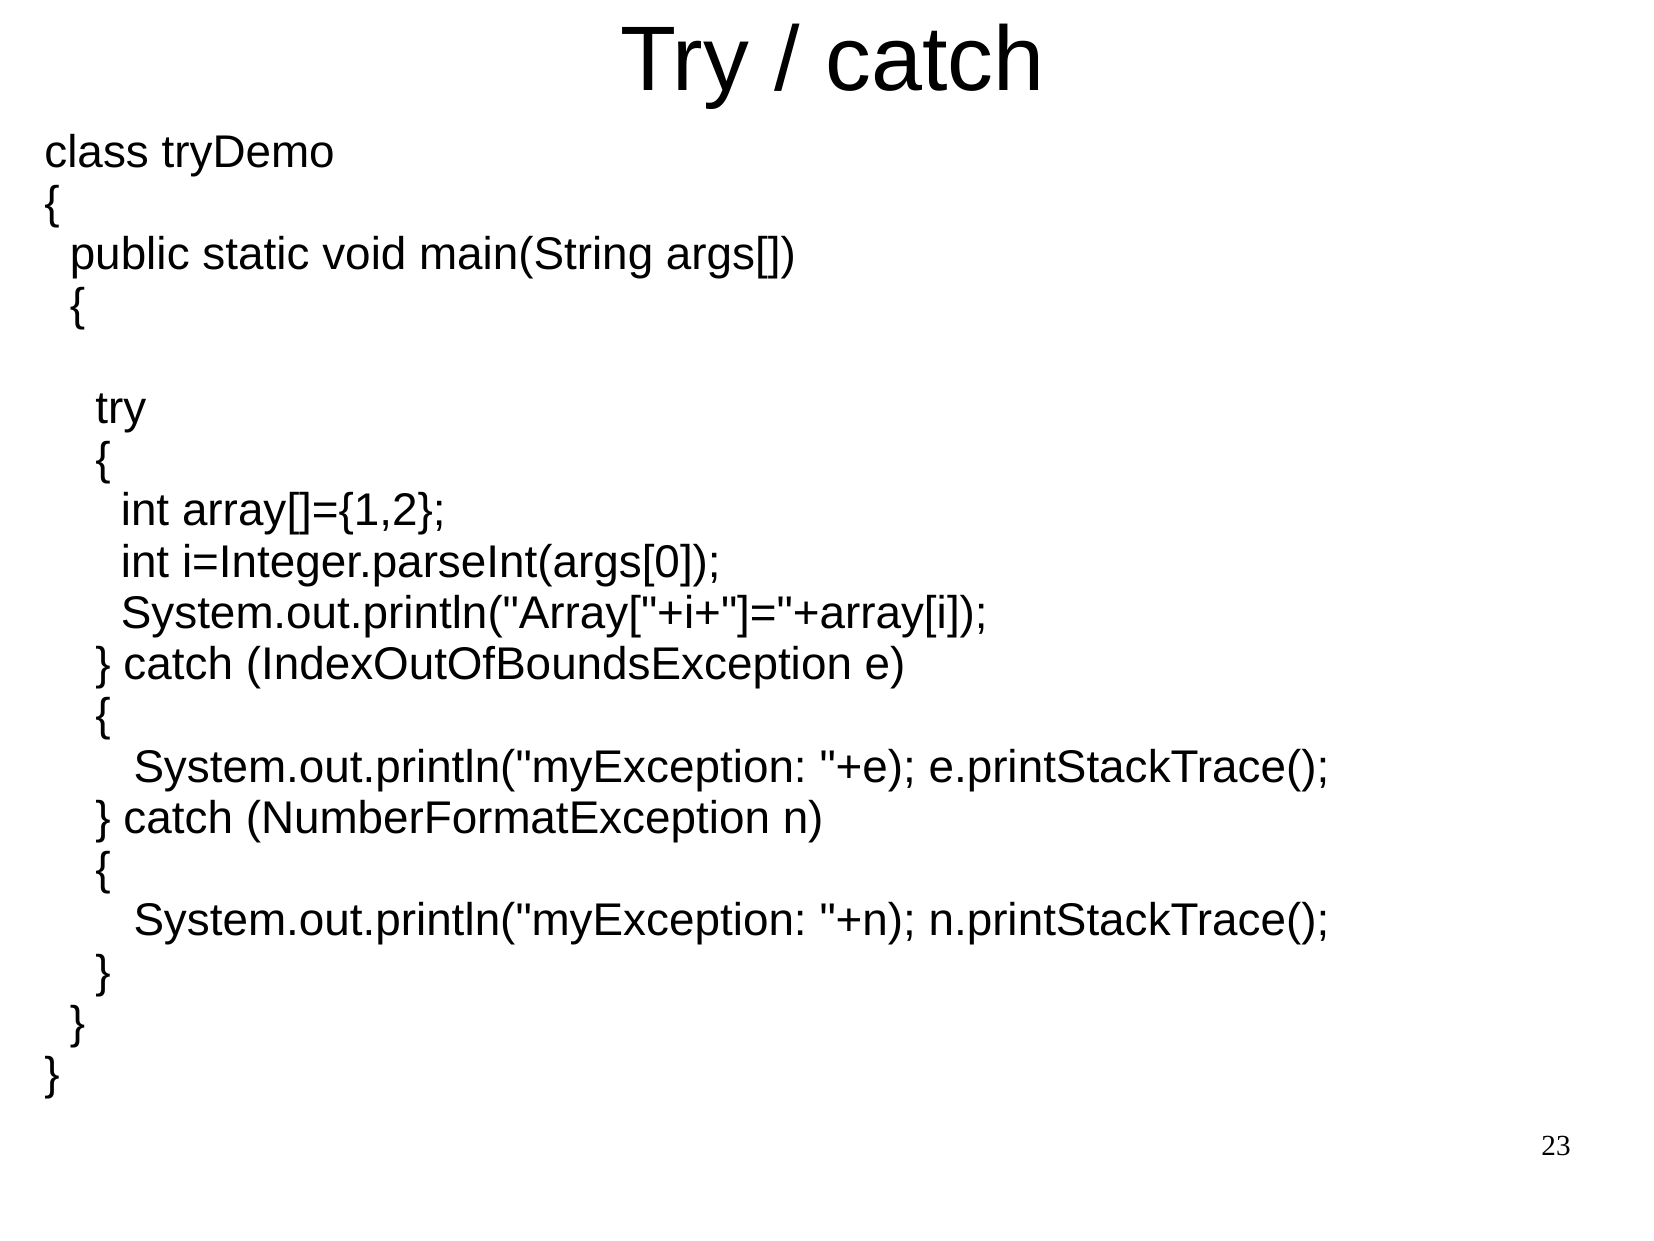

# Try / catch
class tryDemo
{
 public static void main(String args[])
 {
 try
 {
 int array[]={1,2};
 int i=Integer.parseInt(args[0]);
 System.out.println("Array["+i+"]="+array[i]);
 } catch (IndexOutOfBoundsException e)
 {
 System.out.println("myException: "+e); e.printStackTrace();
 } catch (NumberFormatException n)
 {
 System.out.println("myException: "+n); n.printStackTrace();
 }
 }
}
23